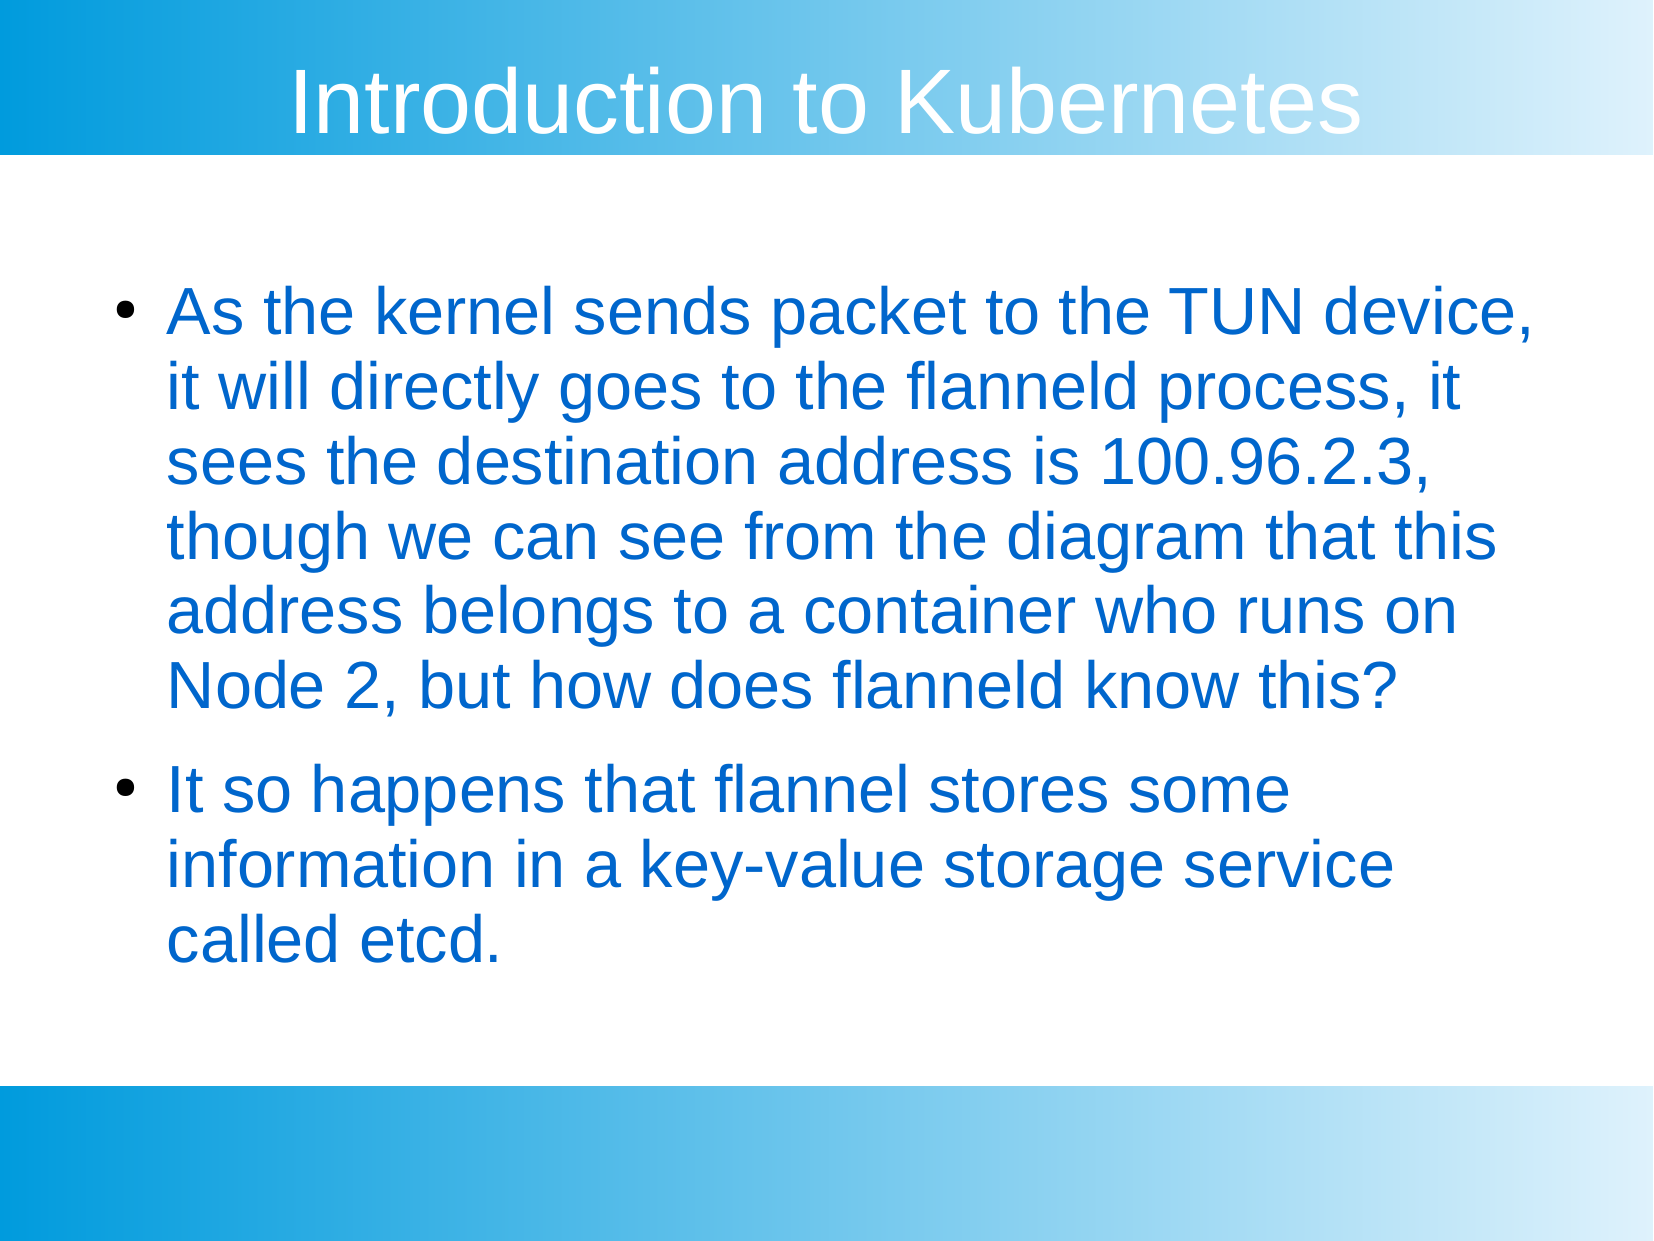

# Introduction to Kubernetes
As the kernel sends packet to the TUN device, it will directly goes to the flanneld process, it sees the destination address is 100.96.2.3, though we can see from the diagram that this address belongs to a container who runs on Node 2, but how does flanneld know this?
It so happens that flannel stores some information in a key-value storage service called etcd.